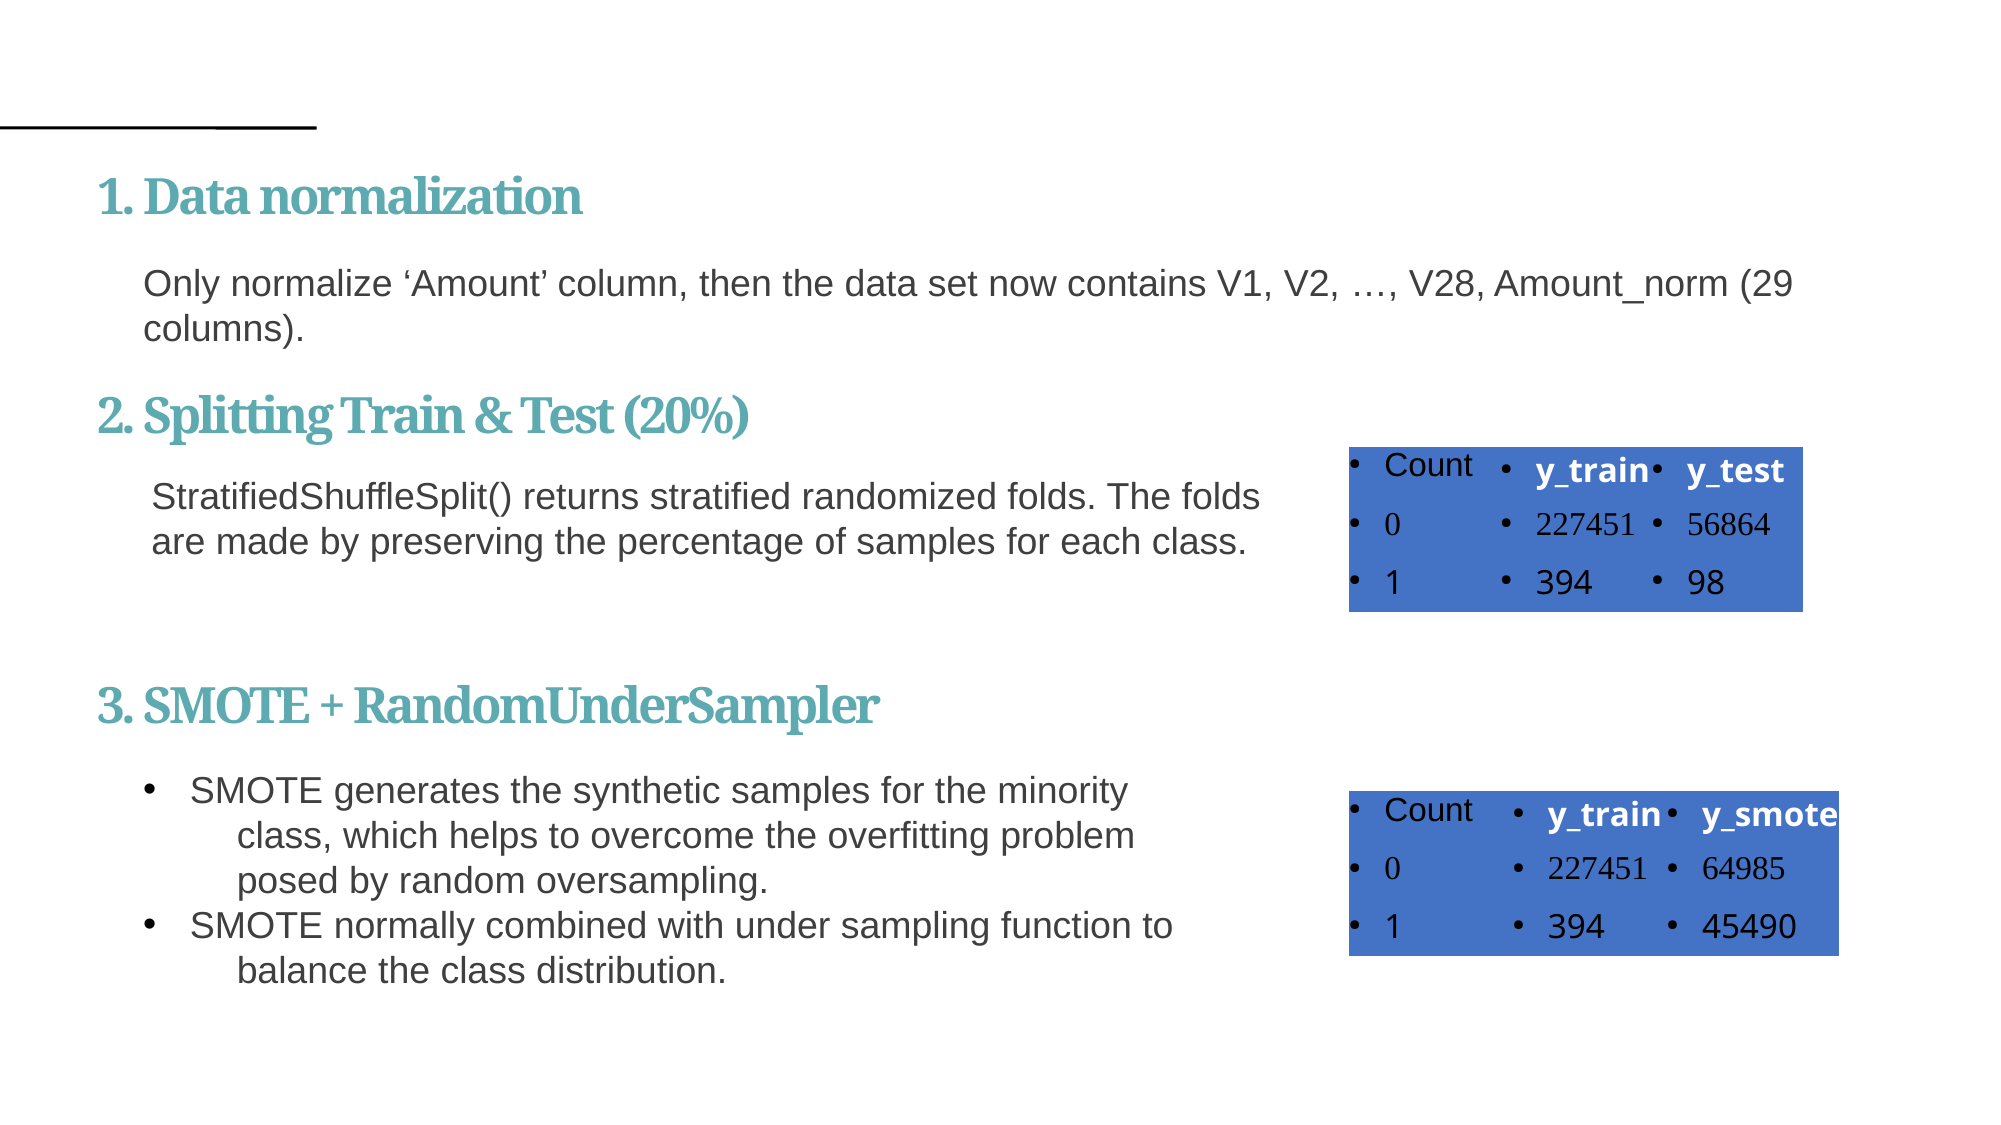

# 1. Data normalization
Only normalize ‘Amount’ column, then the data set now contains V1, V2, …, V28, Amount_norm (29 columns).
2. Splitting Train & Test (20%)
| Count | y\_train | y\_test |
| --- | --- | --- |
| 0 | 227451 | 56864 |
| 1 | 394 | 98 |
StratifiedShuffleSplit() returns stratified randomized folds. The folds are made by preserving the percentage of samples for each class.
3. SMOTE + RandomUnderSampler
SMOTE generates the synthetic samples for the minority class, which helps to overcome the overfitting problem posed by random oversampling.
SMOTE normally combined with under sampling function to balance the class distribution.
| Count | y\_train | y\_smote |
| --- | --- | --- |
| 0 | 227451 | 64985 |
| 1 | 394 | 45490 |